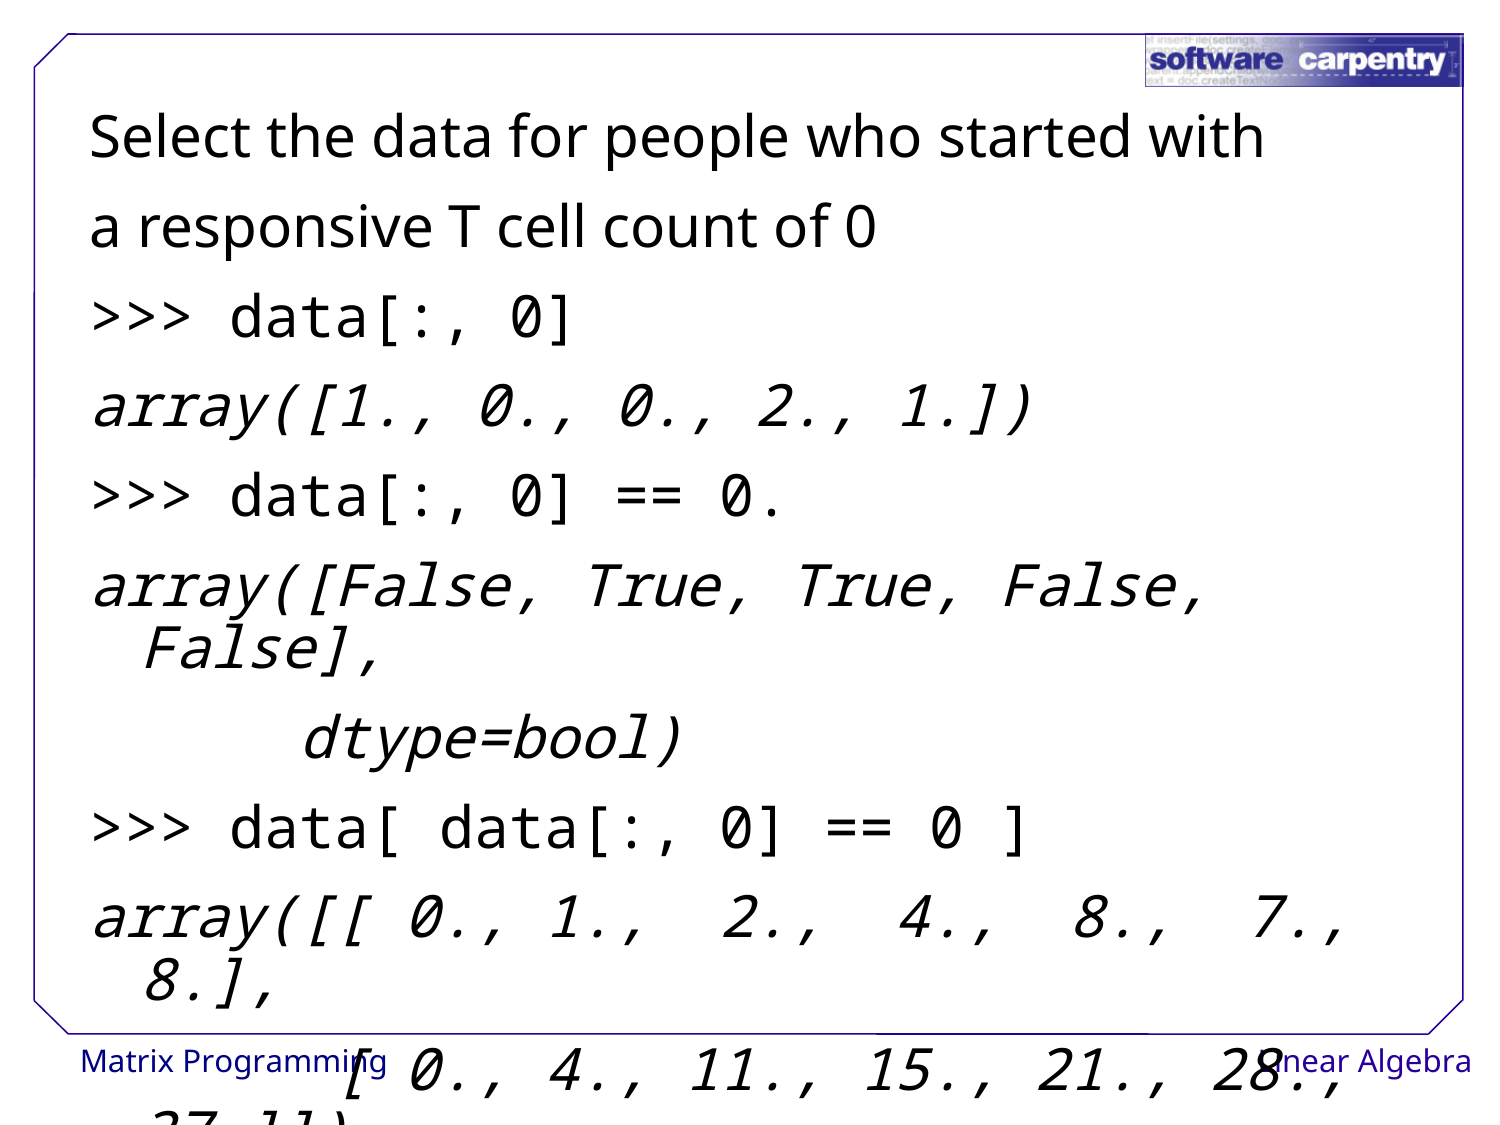

# Select the data for people who started with
a responsive T cell count of 0
>>> data[:, 0]
array([1., 0., 0., 2., 1.])
>>> data[:, 0] == 0.
array([False, True, True, False, False],
 dtype=bool)
>>> data[ data[:, 0] == 0 ]
array([[ 0., 1., 2., 4., 8., 7., 8.],
 [ 0., 4., 11., 15., 21., 28., 37.]])